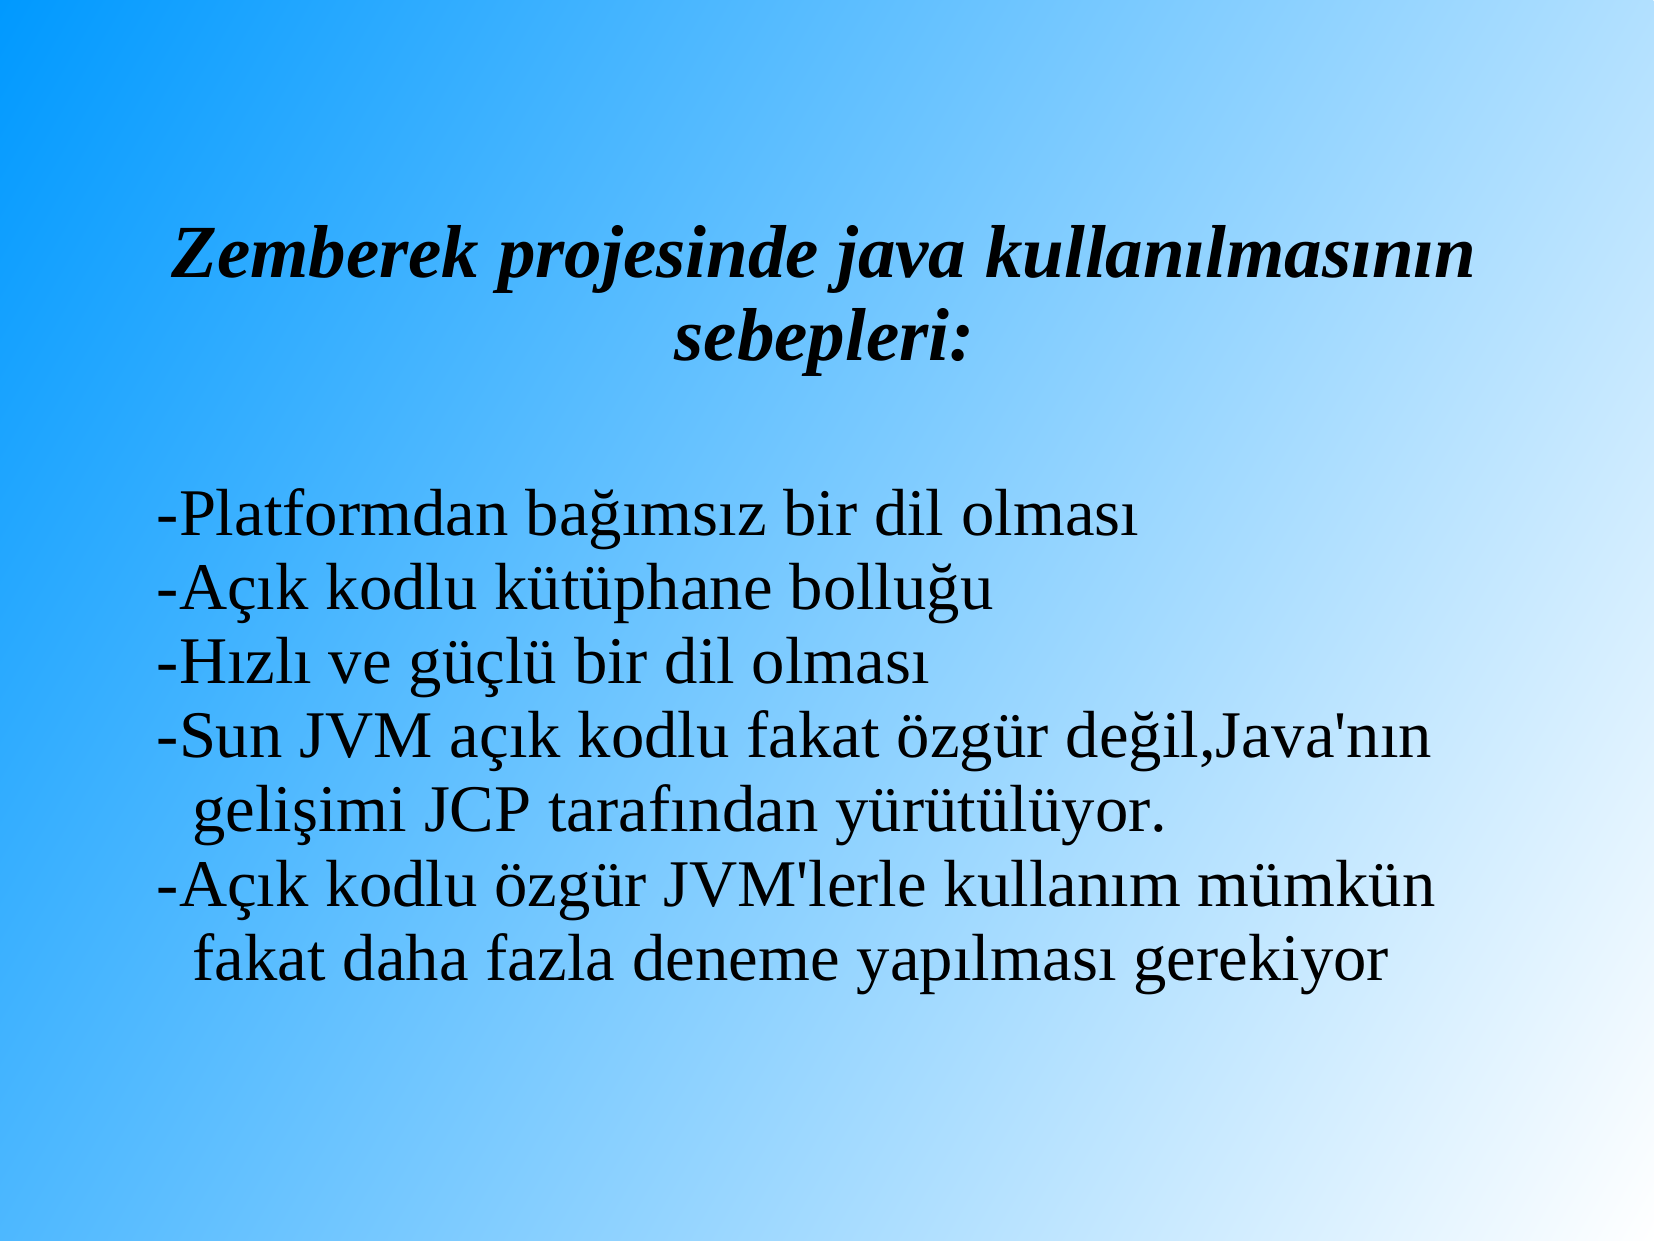

# Zemberek projesinde java kullanılmasının sebepleri:
-Platformdan bağımsız bir dil olması
-Açık kodlu kütüphane bolluğu
-Hızlı ve güçlü bir dil olması
-Sun JVM açık kodlu fakat özgür değil,Java'nın gelişimi JCP tarafından yürütülüyor.
-Açık kodlu özgür JVM'lerle kullanım mümkün fakat daha fazla deneme yapılması gerekiyor